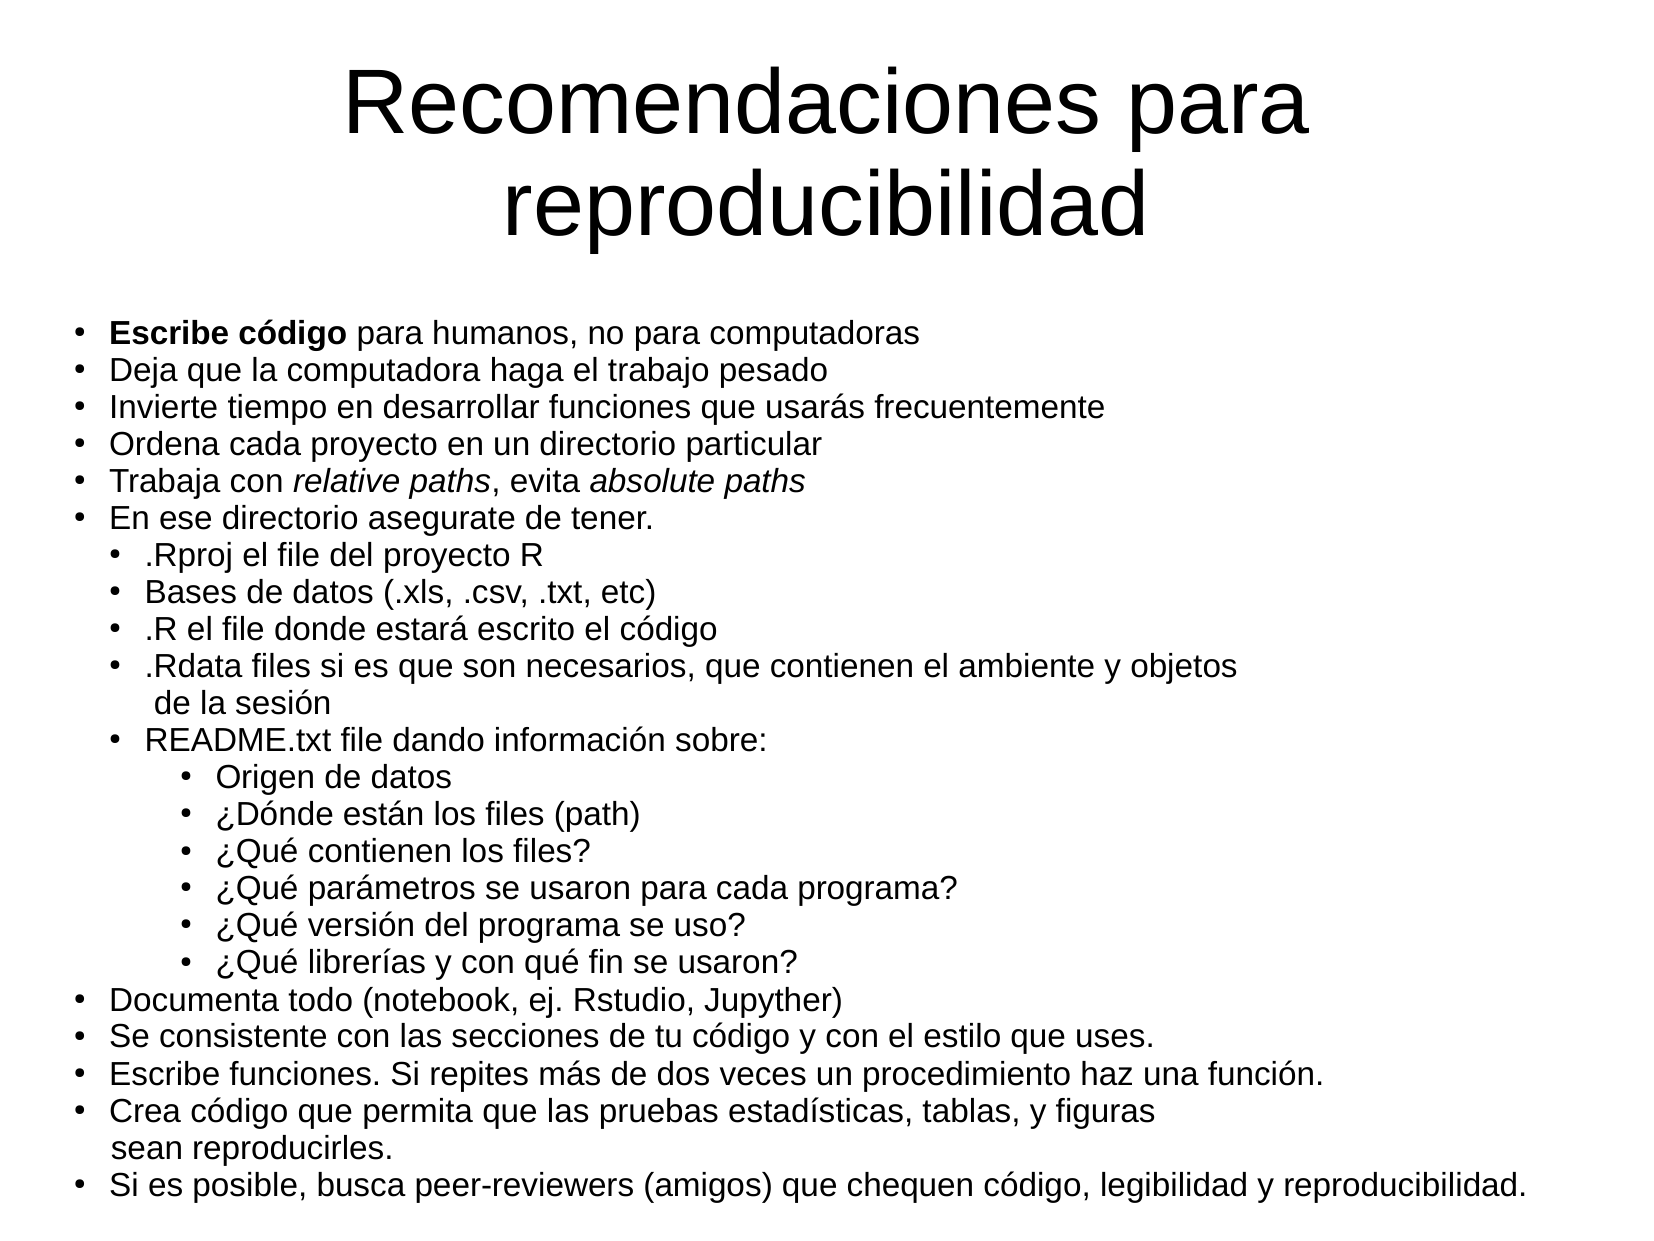

# Recomendaciones para reproducibilidad
Escribe código para humanos, no para computadoras
Deja que la computadora haga el trabajo pesado
Invierte tiempo en desarrollar funciones que usarás frecuentemente
Ordena cada proyecto en un directorio particular
Trabaja con relative paths, evita absolute paths
En ese directorio asegurate de tener.
.Rproj el file del proyecto R
Bases de datos (.xls, .csv, .txt, etc)
.R el file donde estará escrito el código
.Rdata files si es que son necesarios, que contienen el ambiente y objetos
 de la sesión
README.txt file dando información sobre:
Origen de datos
¿Dónde están los files (path)
¿Qué contienen los files?
¿Qué parámetros se usaron para cada programa?
¿Qué versión del programa se uso?
¿Qué librerías y con qué fin se usaron?
Documenta todo (notebook, ej. Rstudio, Jupyther)
Se consistente con las secciones de tu código y con el estilo que uses.
Escribe funciones. Si repites más de dos veces un procedimiento haz una función.
Crea código que permita que las pruebas estadísticas, tablas, y figuras
 sean reproducirles.
Si es posible, busca peer-reviewers (amigos) que chequen código, legibilidad y reproducibilidad.